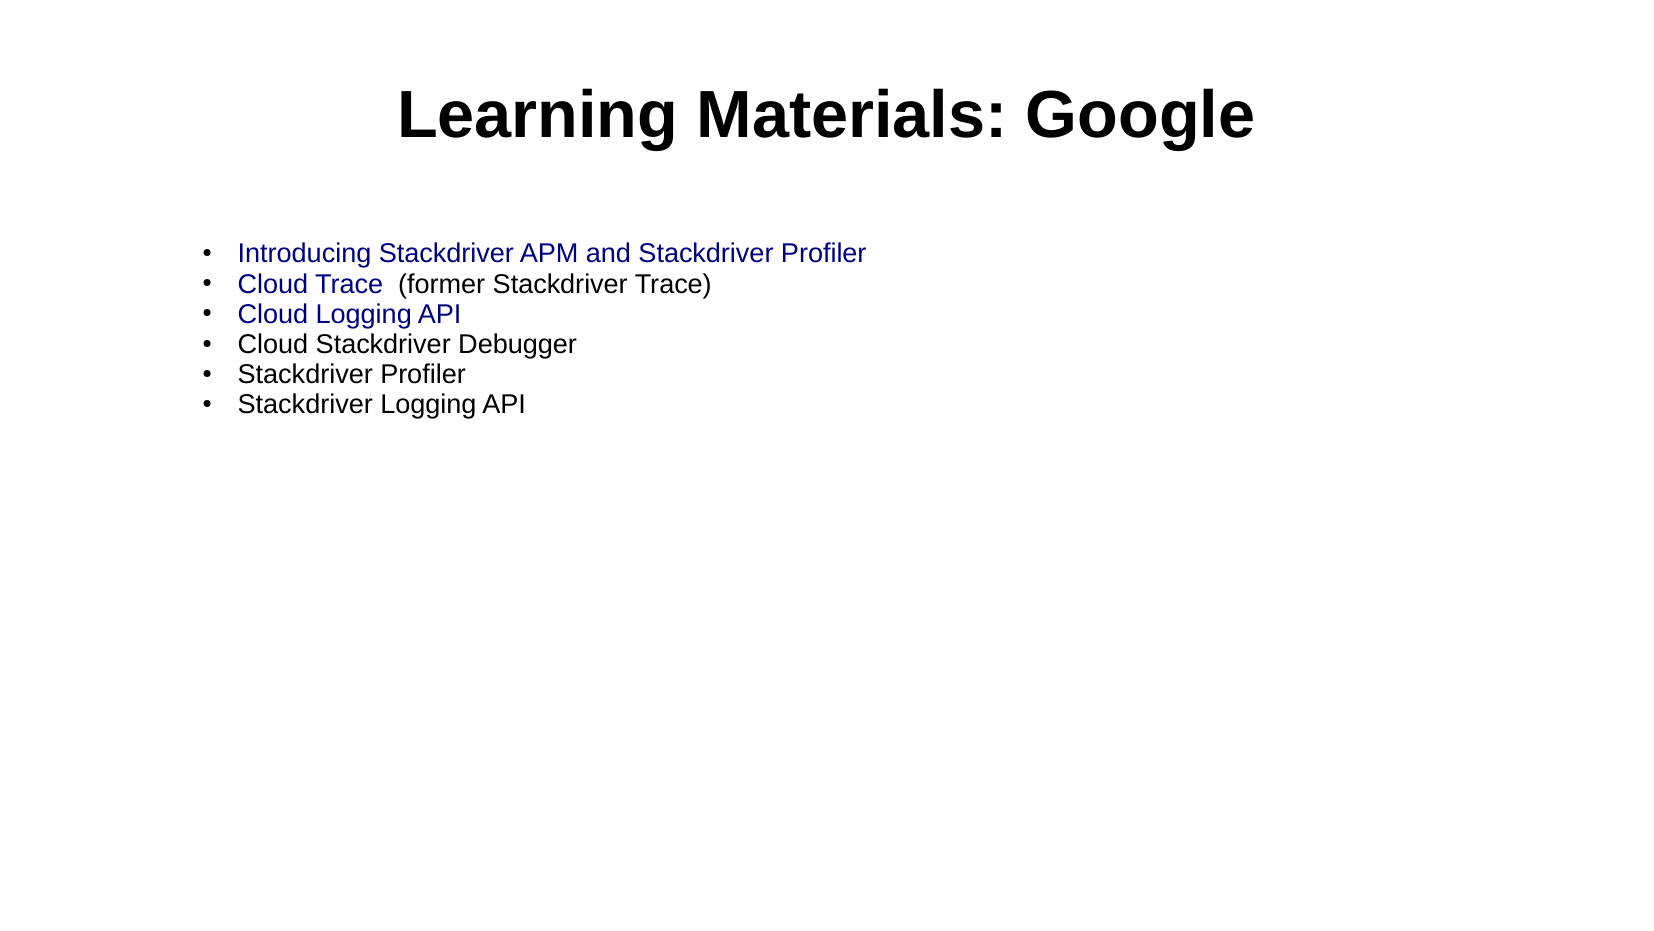

# Learning Materials: Google
Introducing Stackdriver APM and Stackdriver Profiler
Cloud Trace (former Stackdriver Trace)
Cloud Logging API
Cloud Stackdriver Debugger
Stackdriver Profiler
Stackdriver Logging API